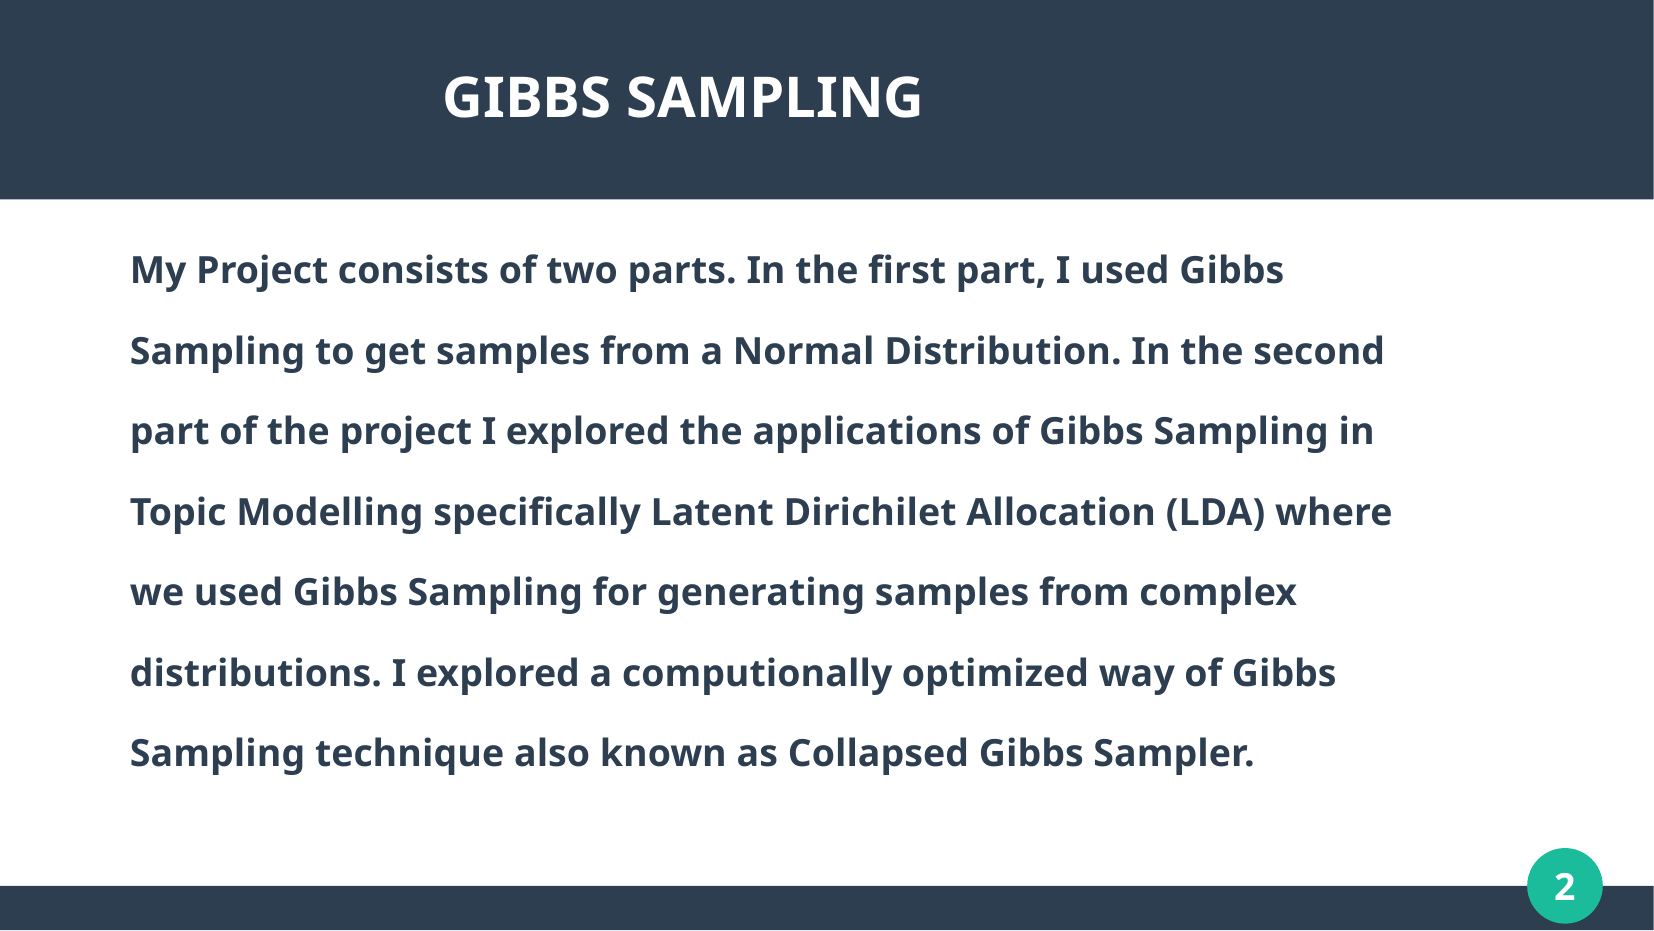

# GIBBS SAMPLING
My Project consists of two parts. In the first part, I used Gibbs
Sampling to get samples from a Normal Distribution. In the second
part of the project I explored the applications of Gibbs Sampling in
Topic Modelling specifically Latent Dirichilet Allocation (LDA) where
we used Gibbs Sampling for generating samples from complex
distributions. I explored a computionally optimized way of Gibbs
Sampling technique also known as Collapsed Gibbs Sampler.